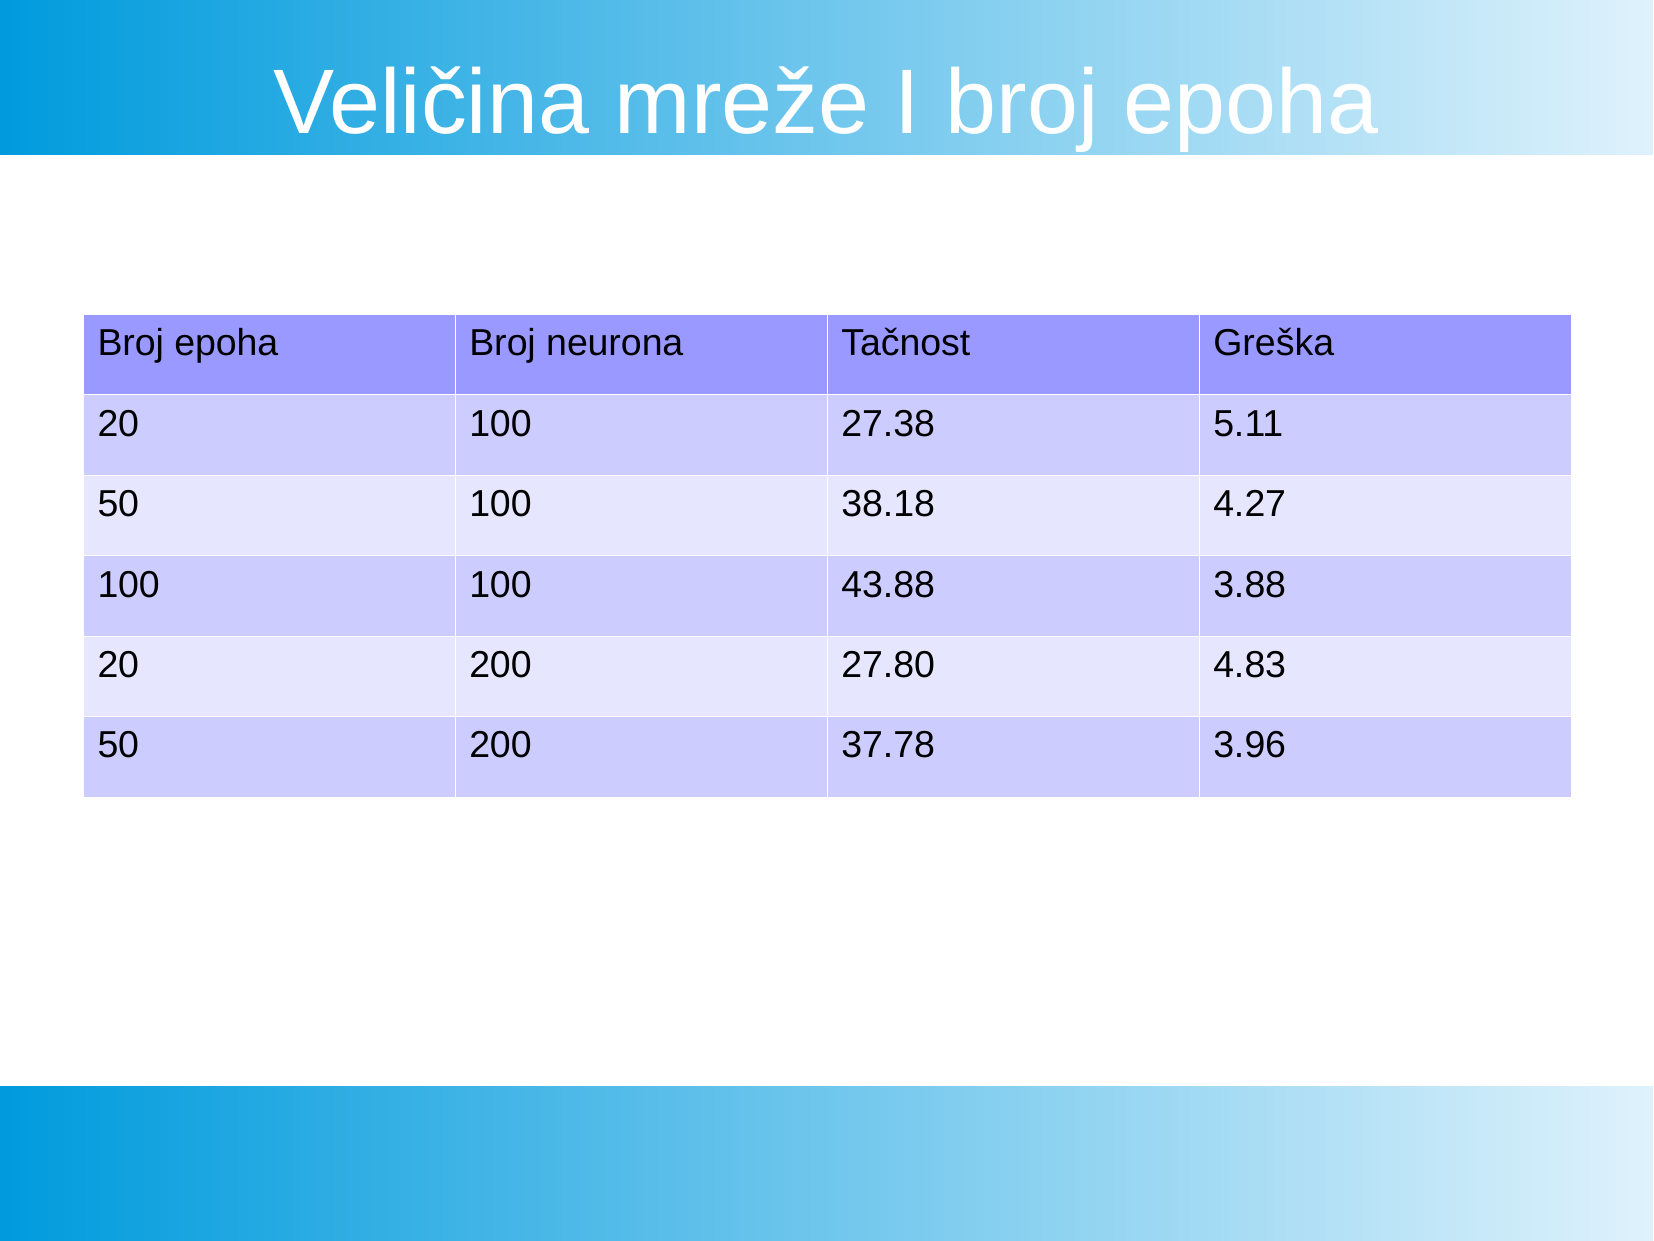

# Veličina mreže I broj epoha
| Broj epoha | Broj neurona | Tačnost | Greška |
| --- | --- | --- | --- |
| 20 | 100 | 27.38 | 5.11 |
| 50 | 100 | 38.18 | 4.27 |
| 100 | 100 | 43.88 | 3.88 |
| 20 | 200 | 27.80 | 4.83 |
| 50 | 200 | 37.78 | 3.96 |